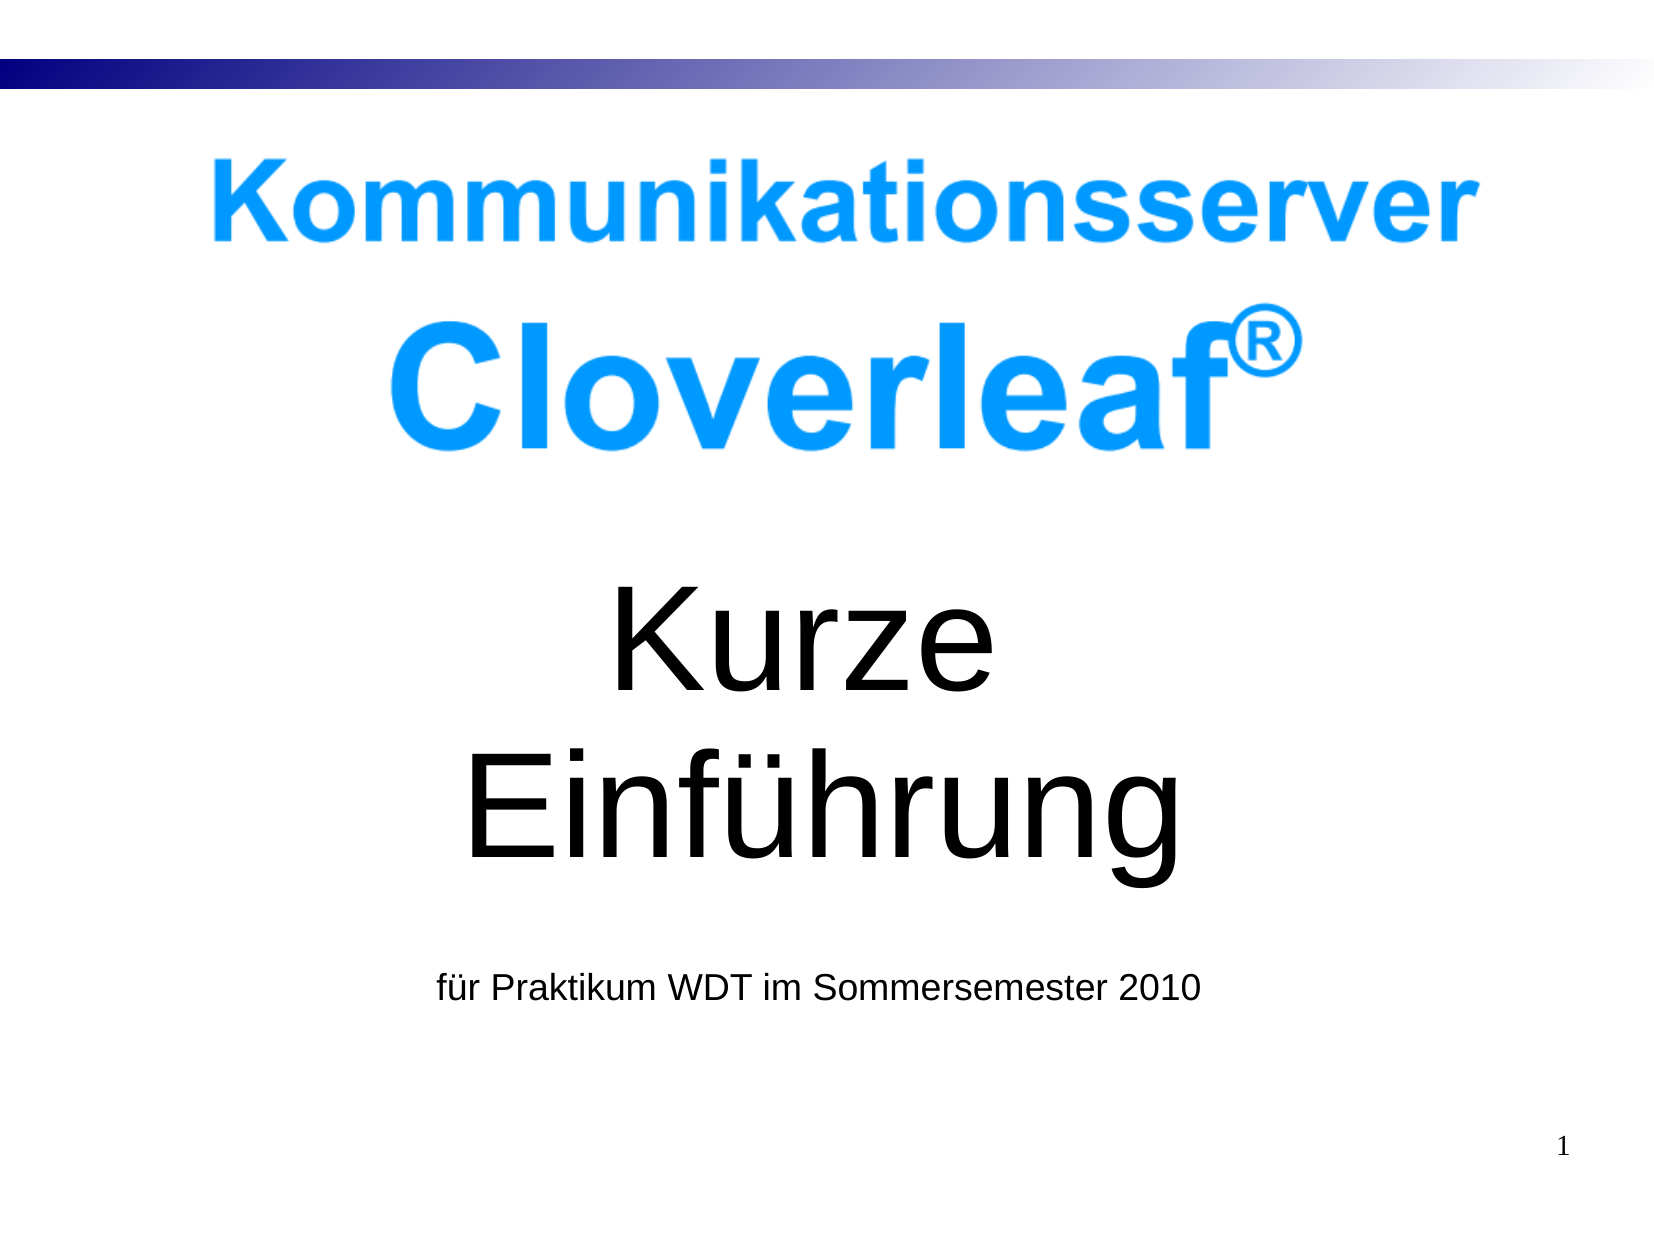

Kurze
Einführung
für Praktikum WDT im Sommersemester 2010
1